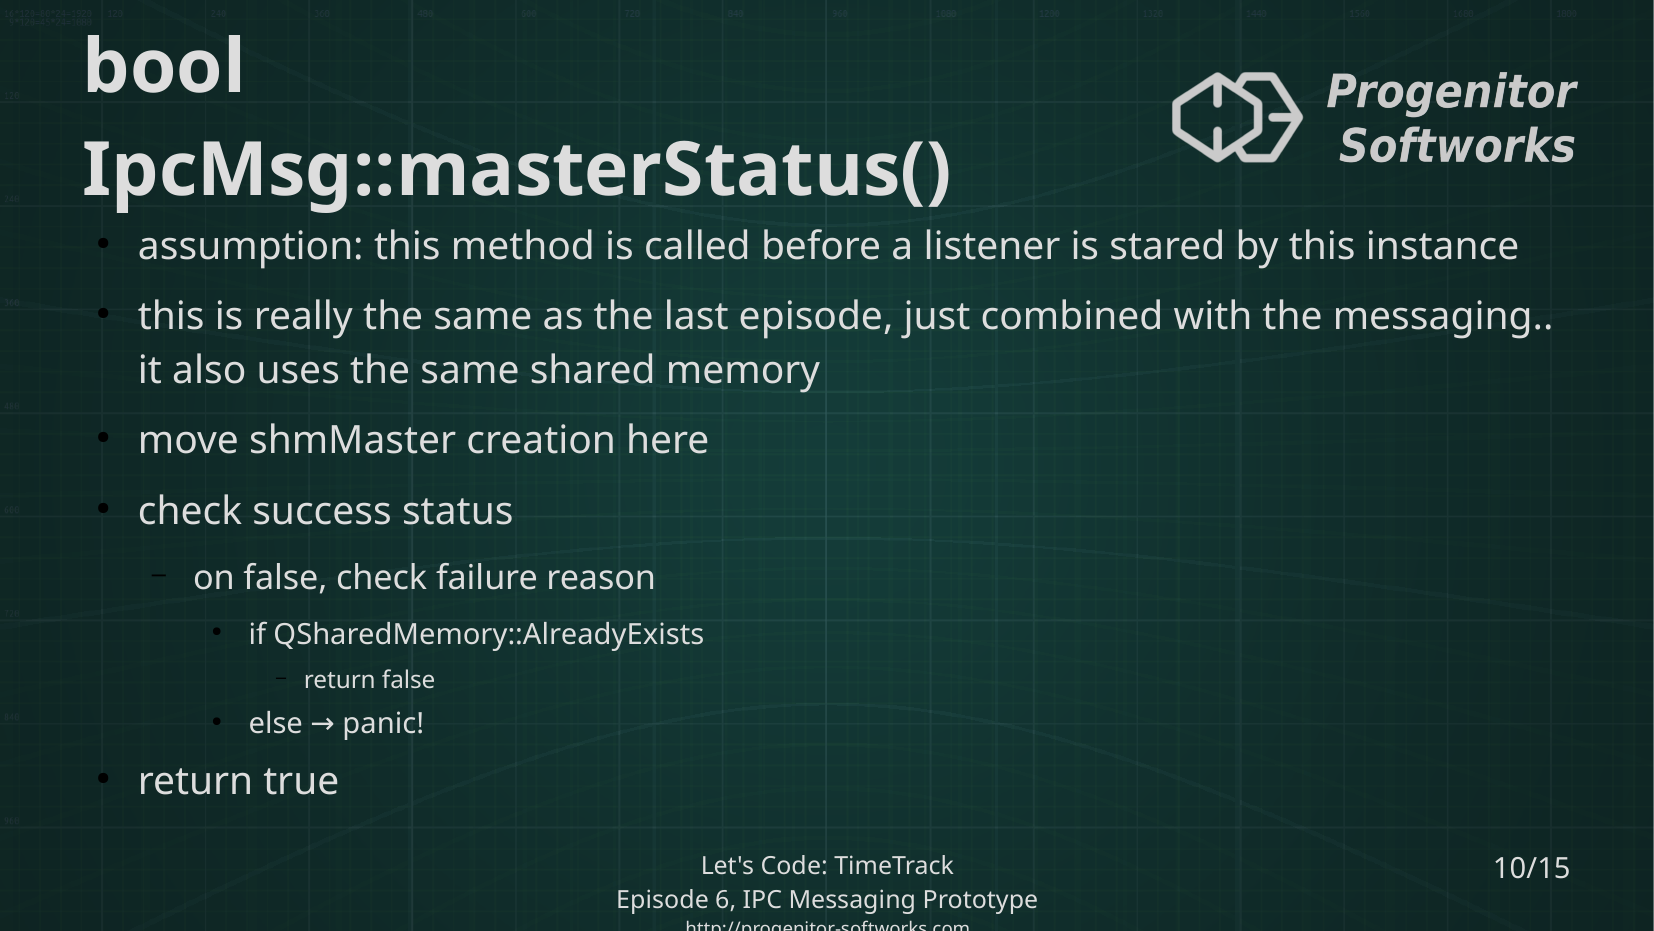

# bool IpcMsg::masterStatus()
assumption: this method is called before a listener is stared by this instance
this is really the same as the last episode, just combined with the messaging.. it also uses the same shared memory
move shmMaster creation here
check success status
on false, check failure reason
if QSharedMemory::AlreadyExists
return false
else → panic!
return true
10